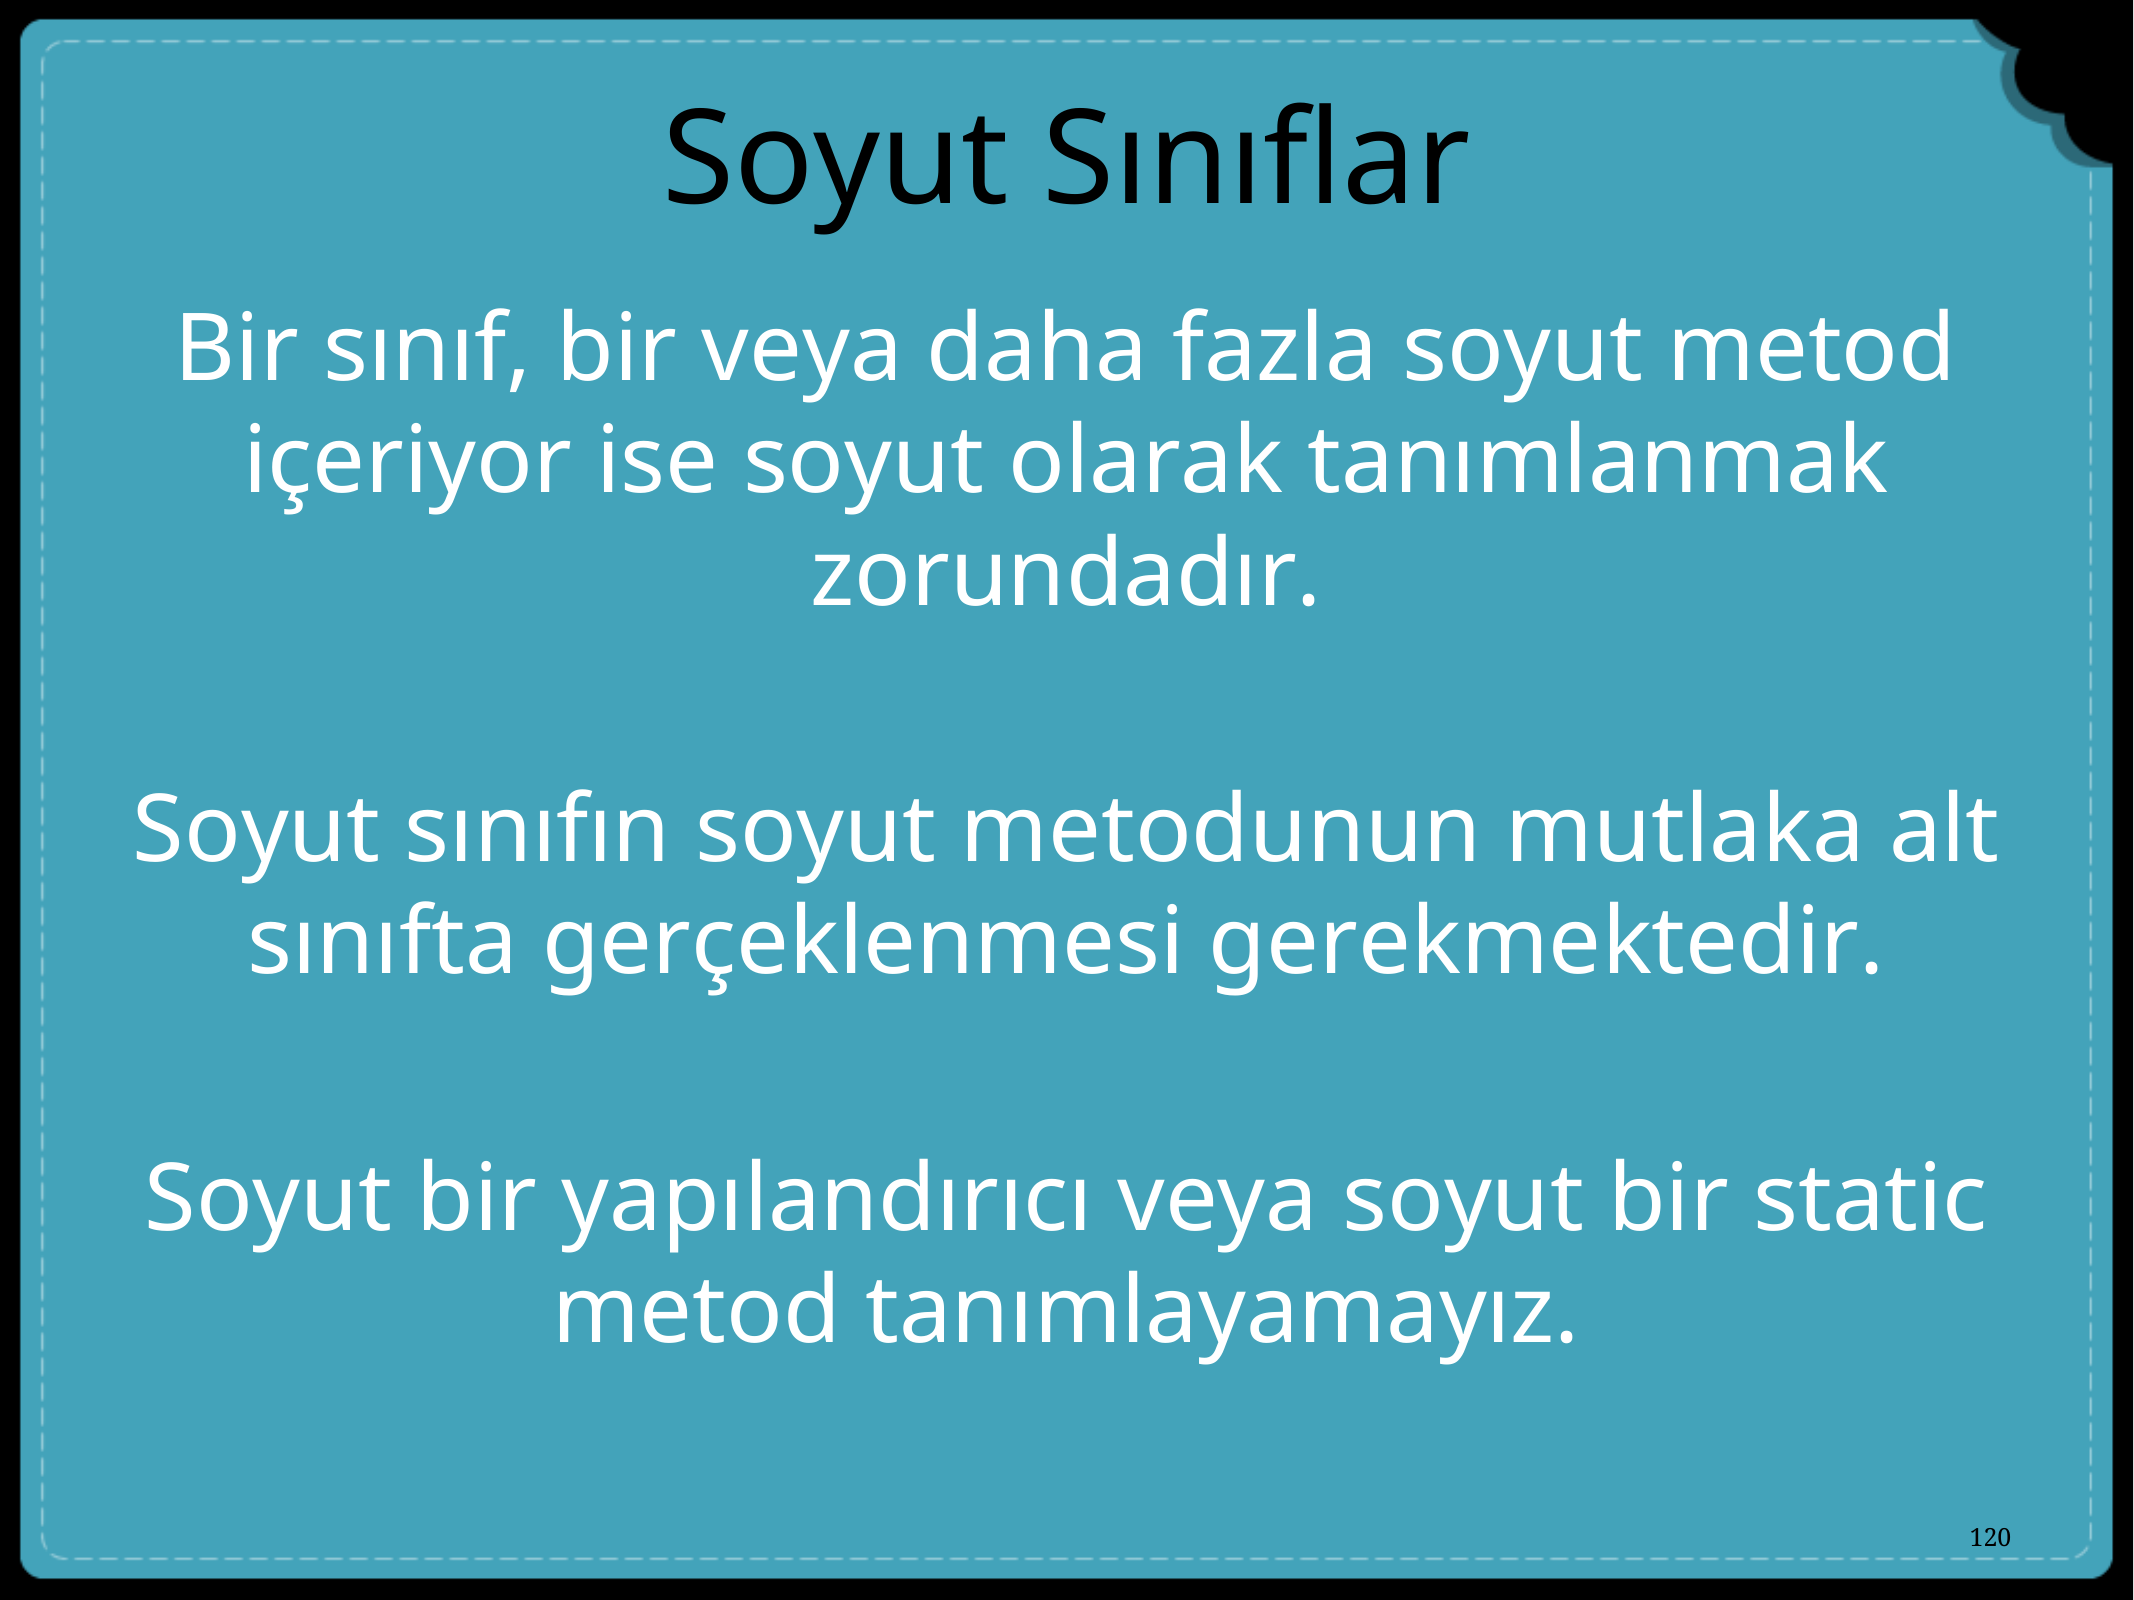

# Soyut Sınıflar
Bir sınıf, bir veya daha fazla soyut metod içeriyor ise soyut olarak tanımlanmak zorundadır.
Soyut sınıfın soyut metodunun mutlaka alt sınıfta gerçeklenmesi gerekmektedir.
Soyut bir yapılandırıcı veya soyut bir static metod tanımlayamayız.